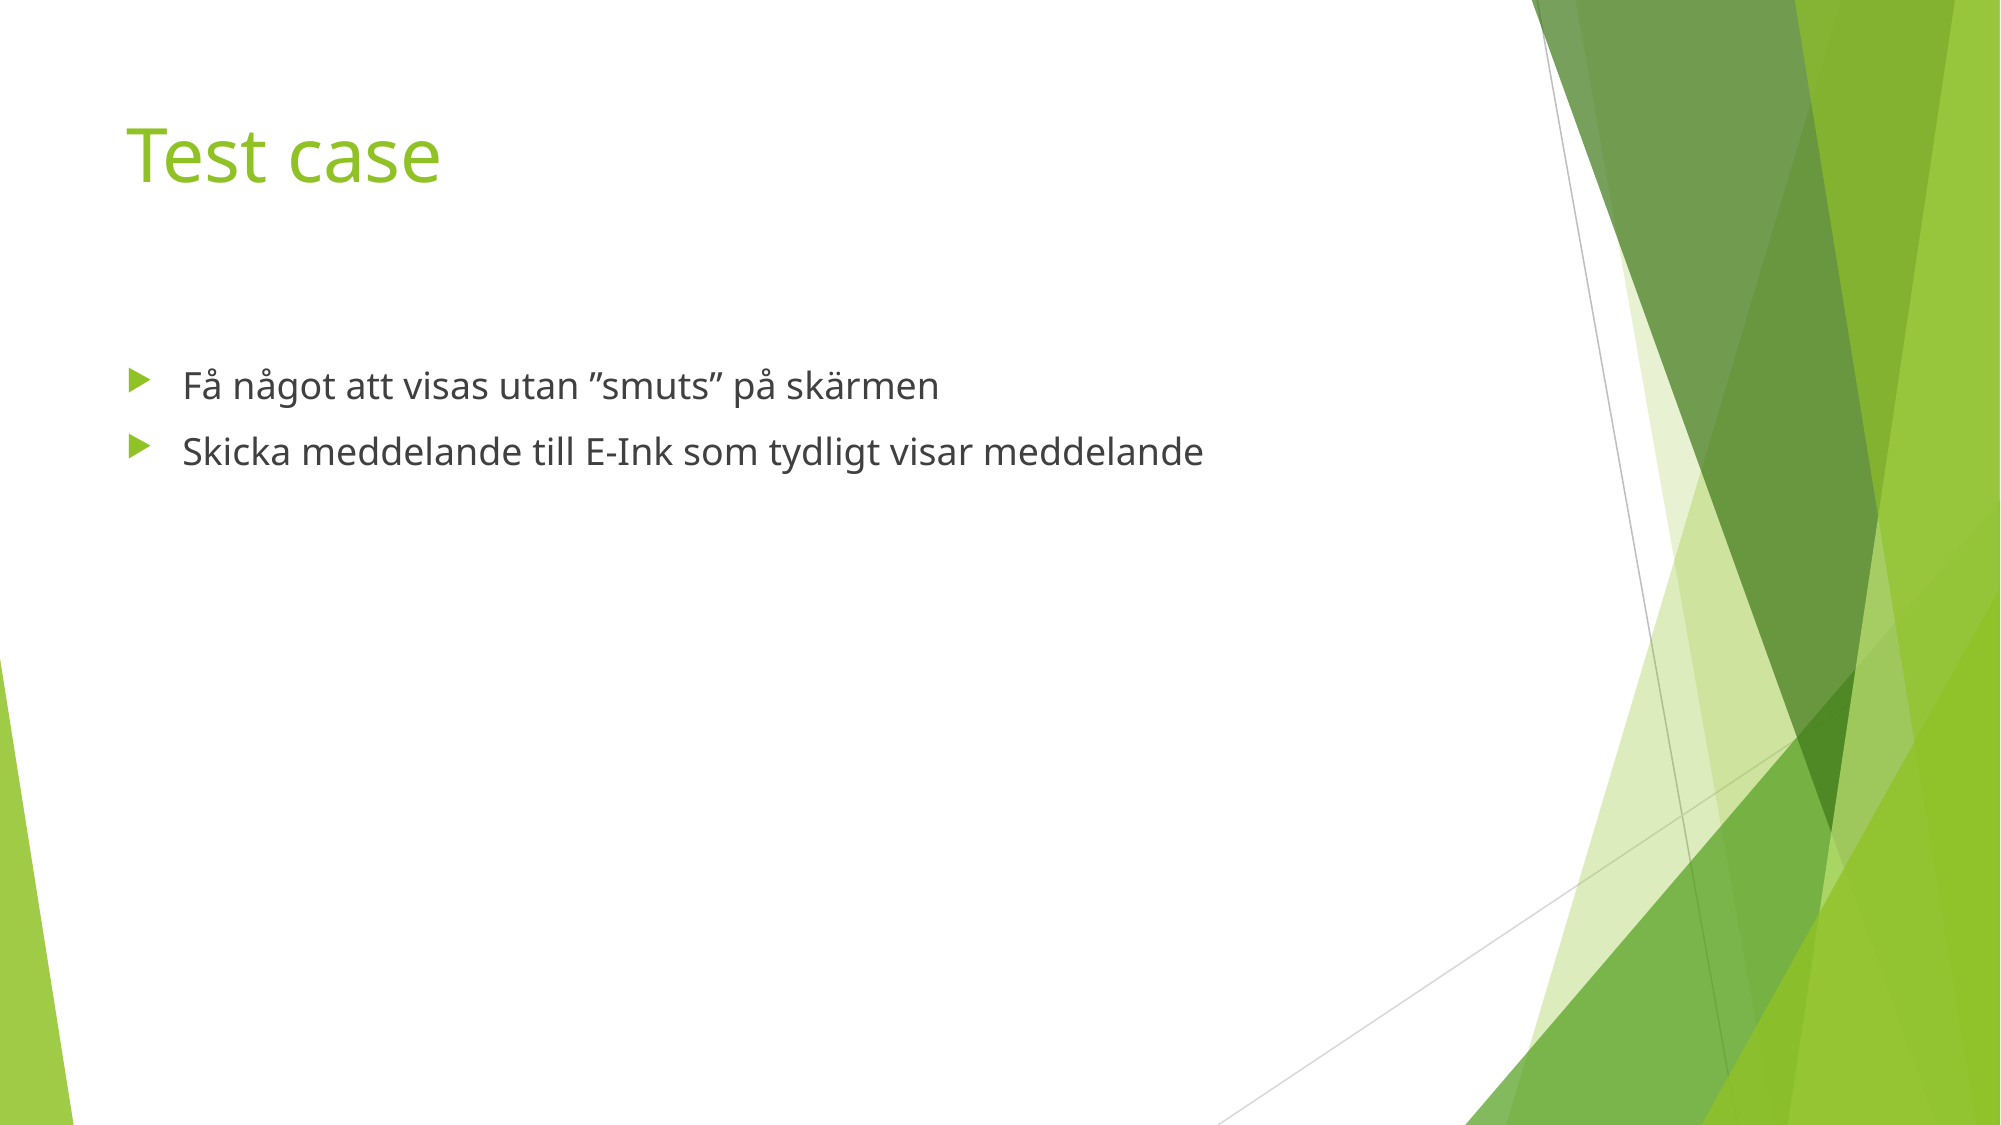

# Test case
Få något att visas utan ”smuts” på skärmen
Skicka meddelande till E-Ink som tydligt visar meddelande